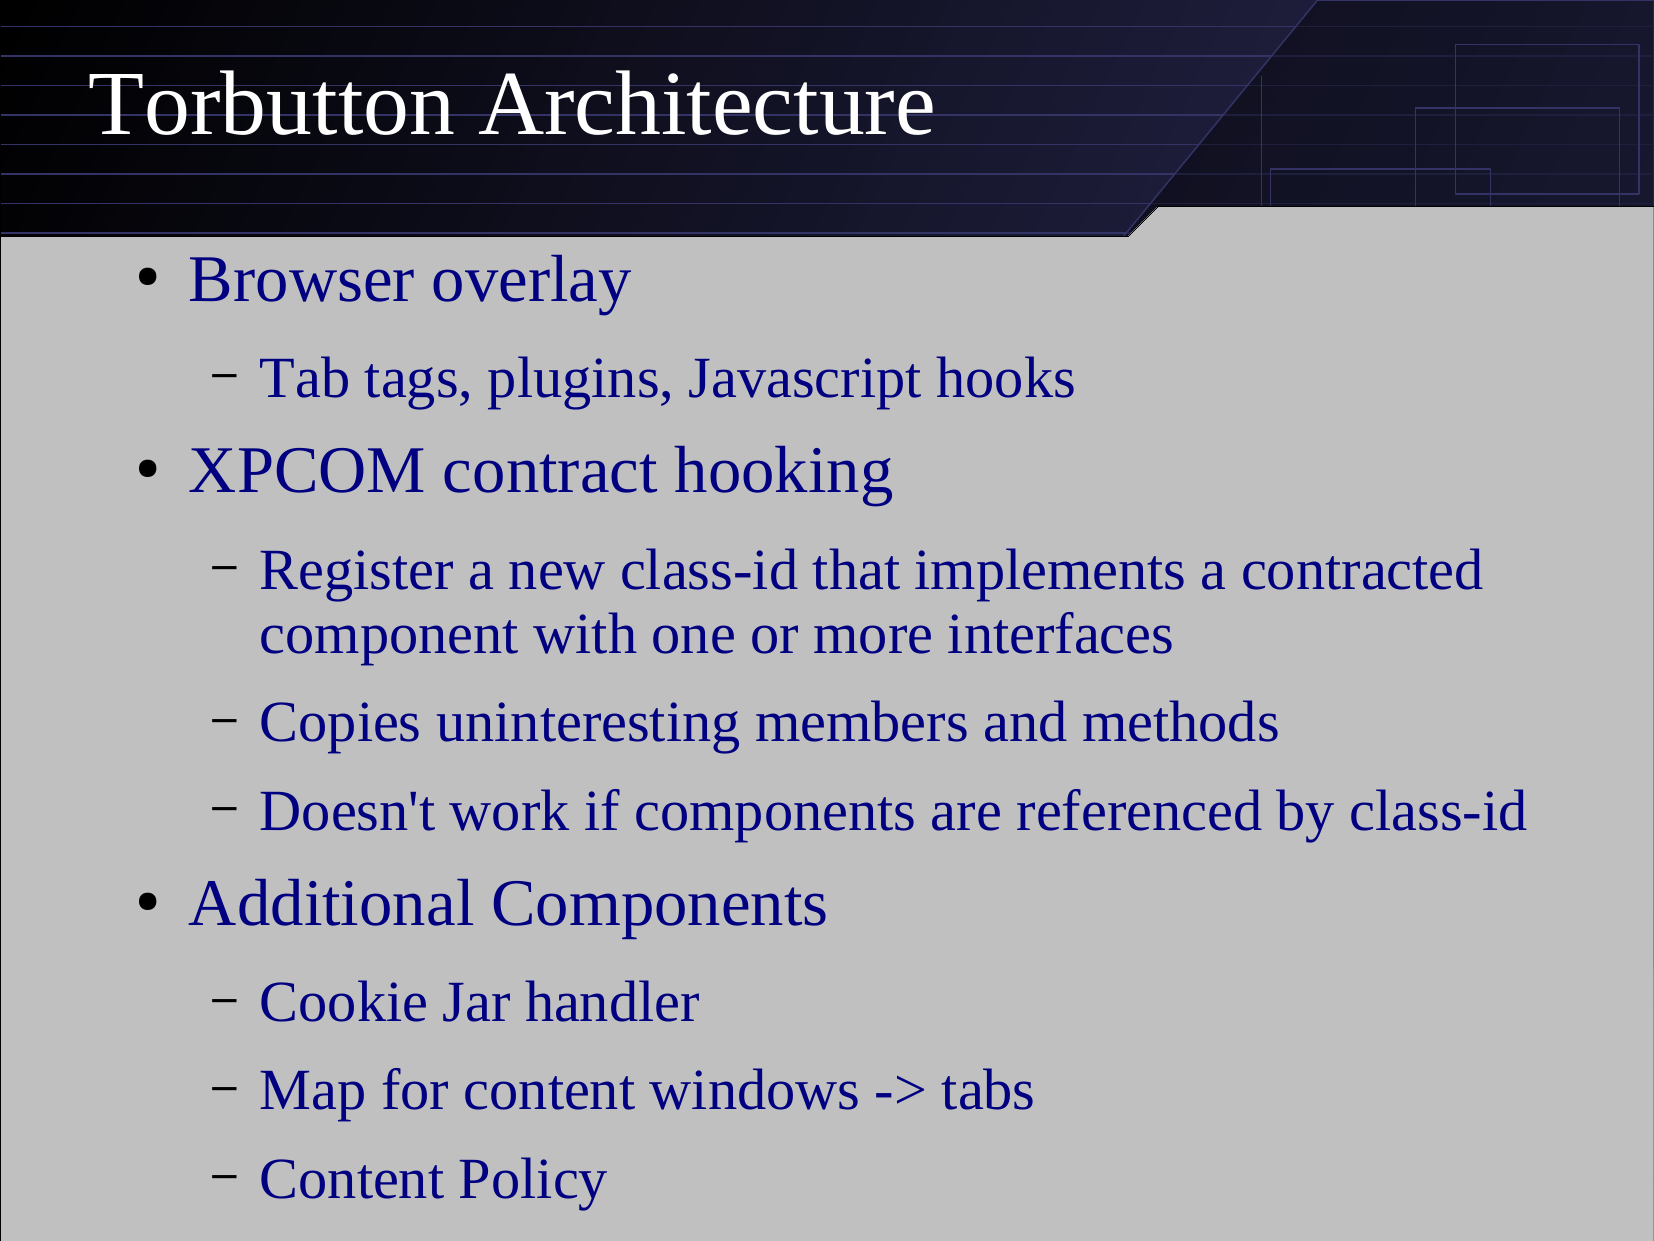

# Torbutton Architecture
Browser overlay
Tab tags, plugins, Javascript hooks
XPCOM contract hooking
Register a new class-id that implements a contracted component with one or more interfaces
Copies uninteresting members and methods
Doesn't work if components are referenced by class-id
Additional Components
Cookie Jar handler
Map for content windows -> tabs
Content Policy